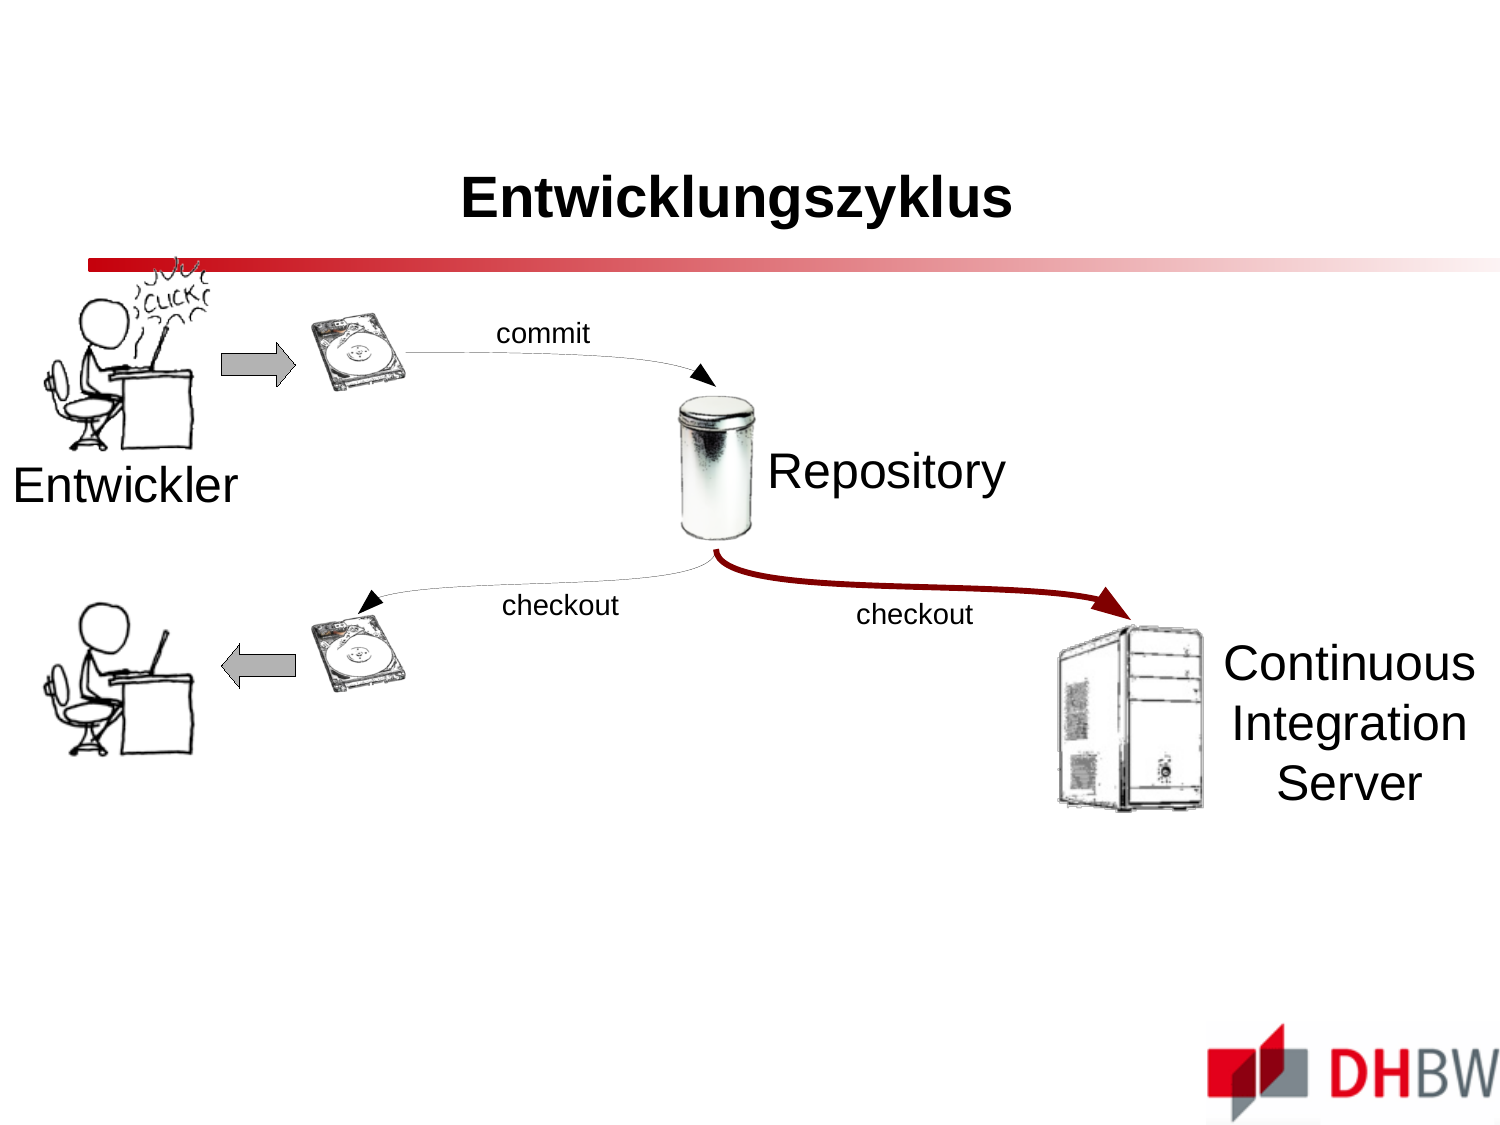

# Entwicklungszyklus
commit
Repository
Entwickler
checkout
checkout
Continuous
Integration
Server